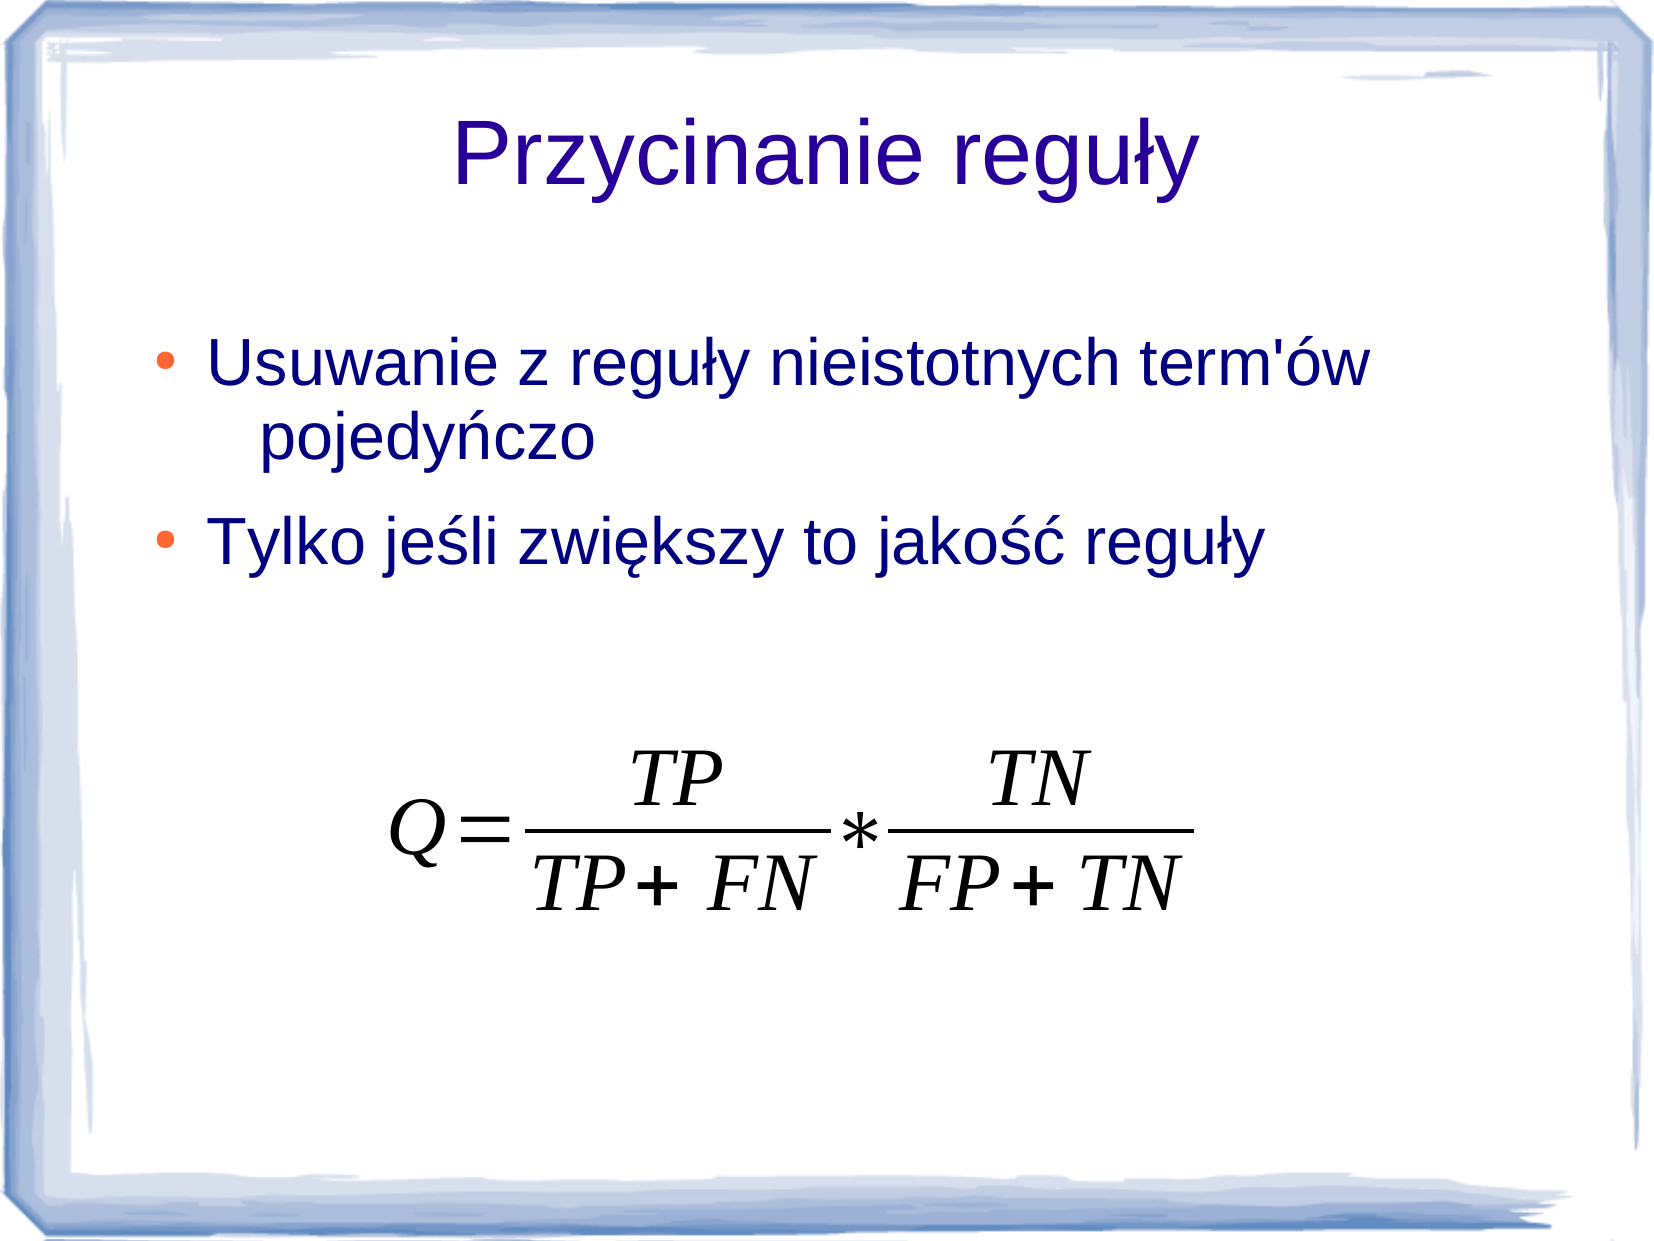

# Przycinanie reguły
Usuwanie z reguły nieistotnych term'ów pojedyńczo
Tylko jeśli zwiększy to jakość reguły